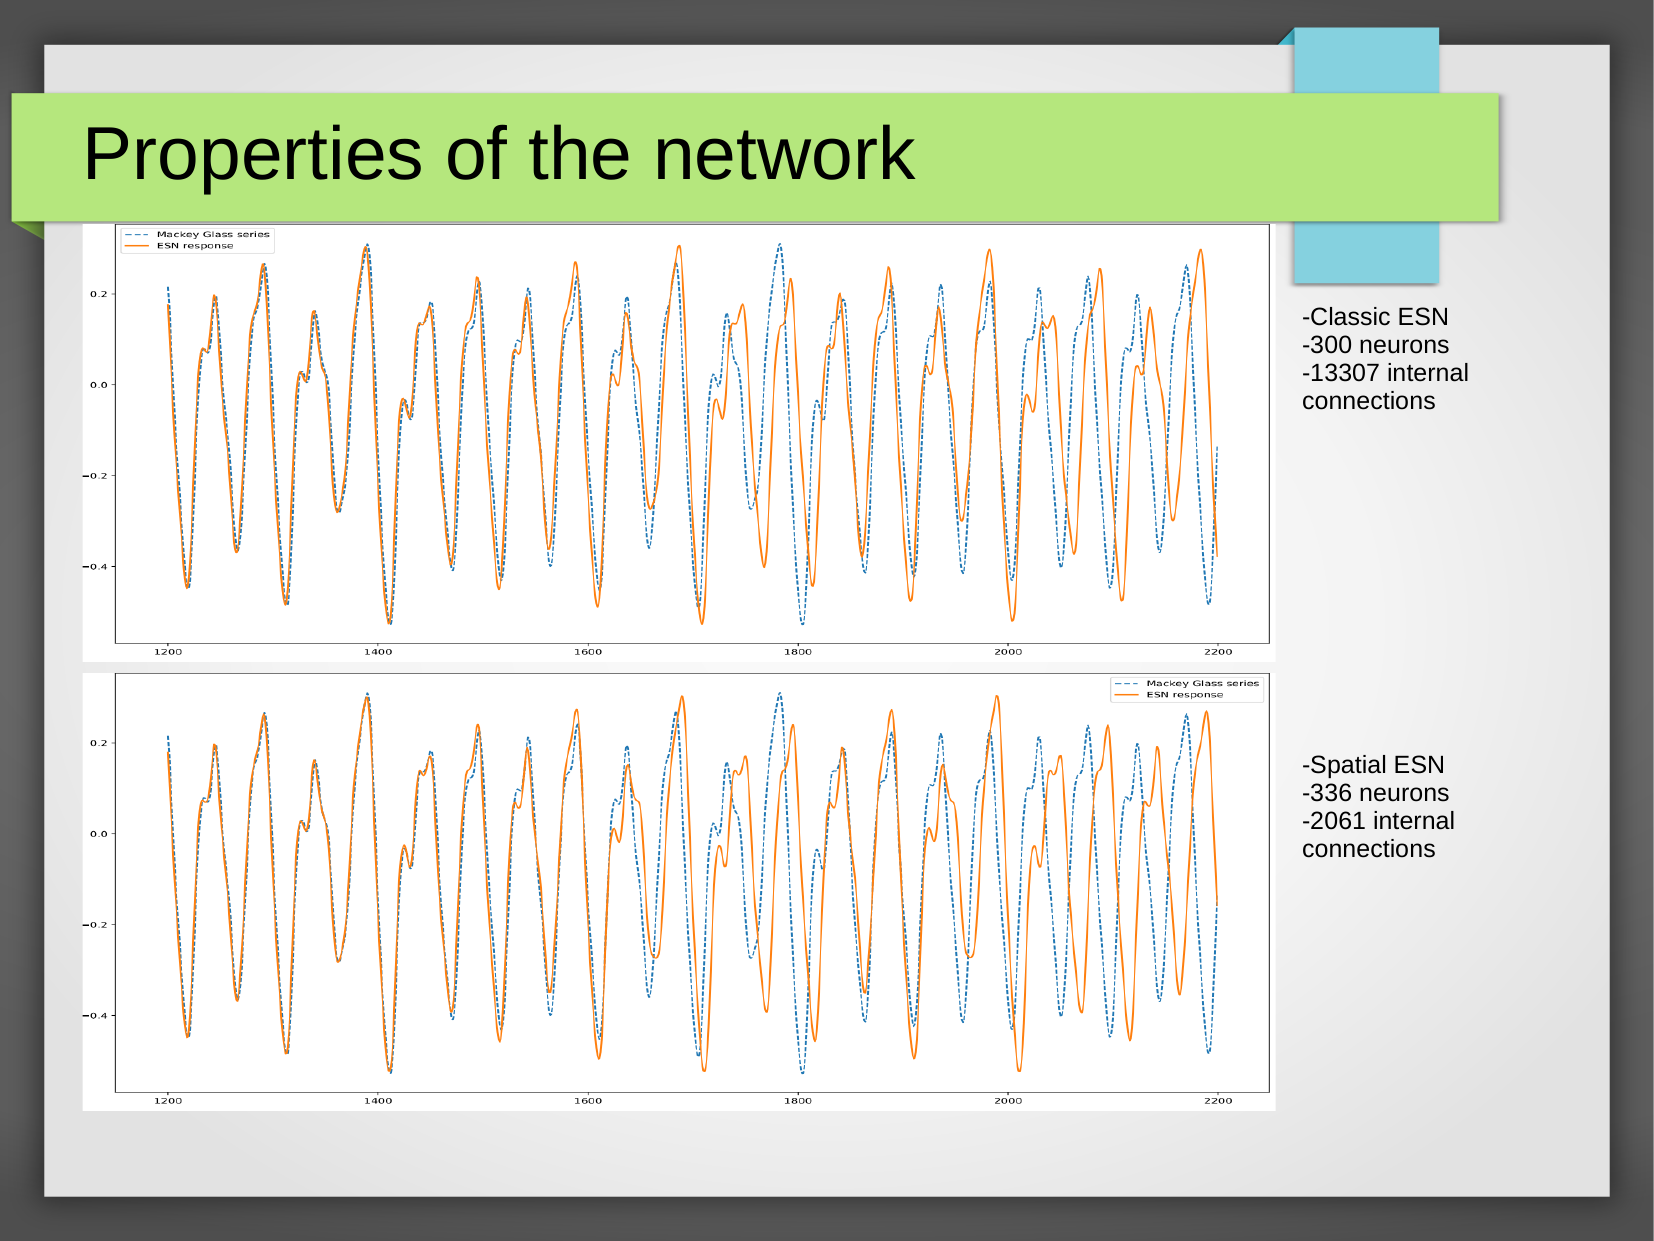

# Properties of the network
-Classic ESN
-300 neurons
-13307 internal connections
-Spatial ESN
-336 neurons
-2061 internal connections